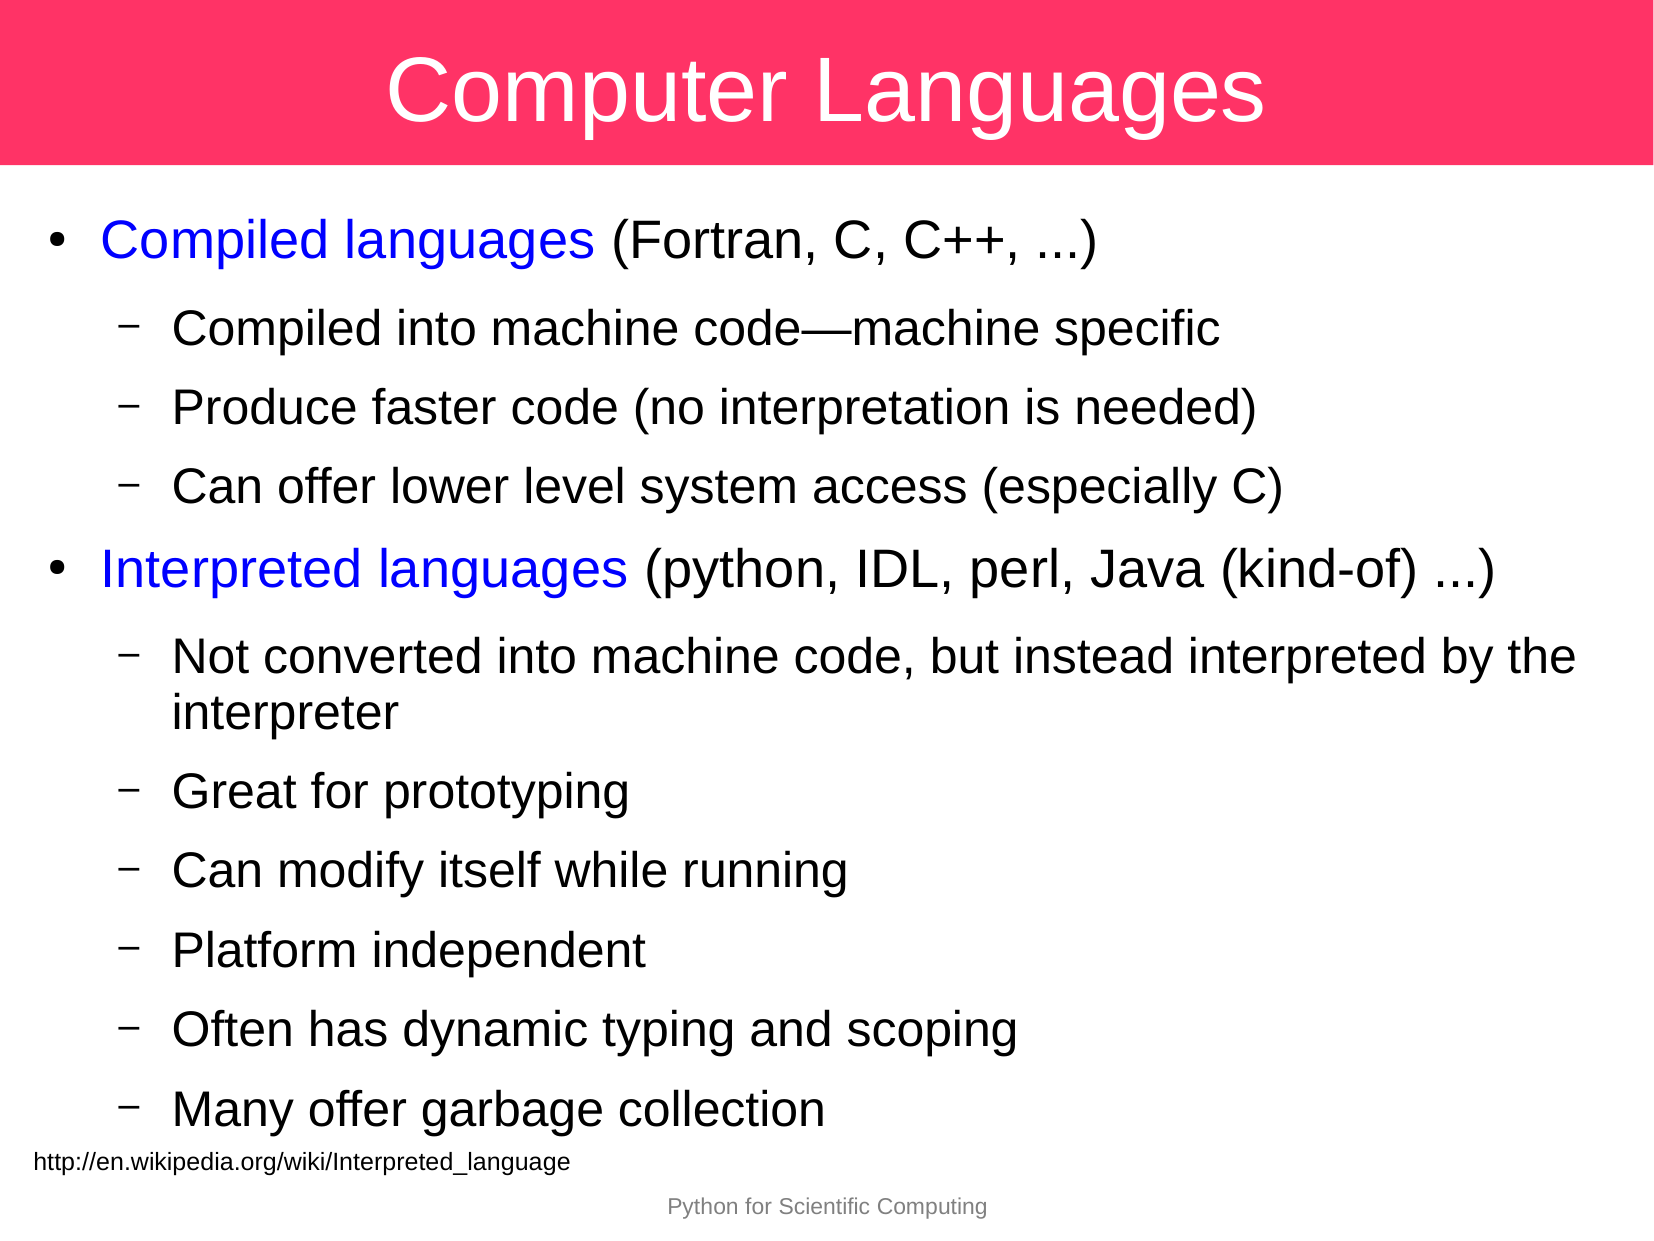

# Computer Languages
Compiled languages (Fortran, C, C++, ...)
Compiled into machine code—machine specific
Produce faster code (no interpretation is needed)
Can offer lower level system access (especially C)
Interpreted languages (python, IDL, perl, Java (kind-of) ...)
Not converted into machine code, but instead interpreted by the interpreter
Great for prototyping
Can modify itself while running
Platform independent
Often has dynamic typing and scoping
Many offer garbage collection
http://en.wikipedia.org/wiki/Interpreted_language